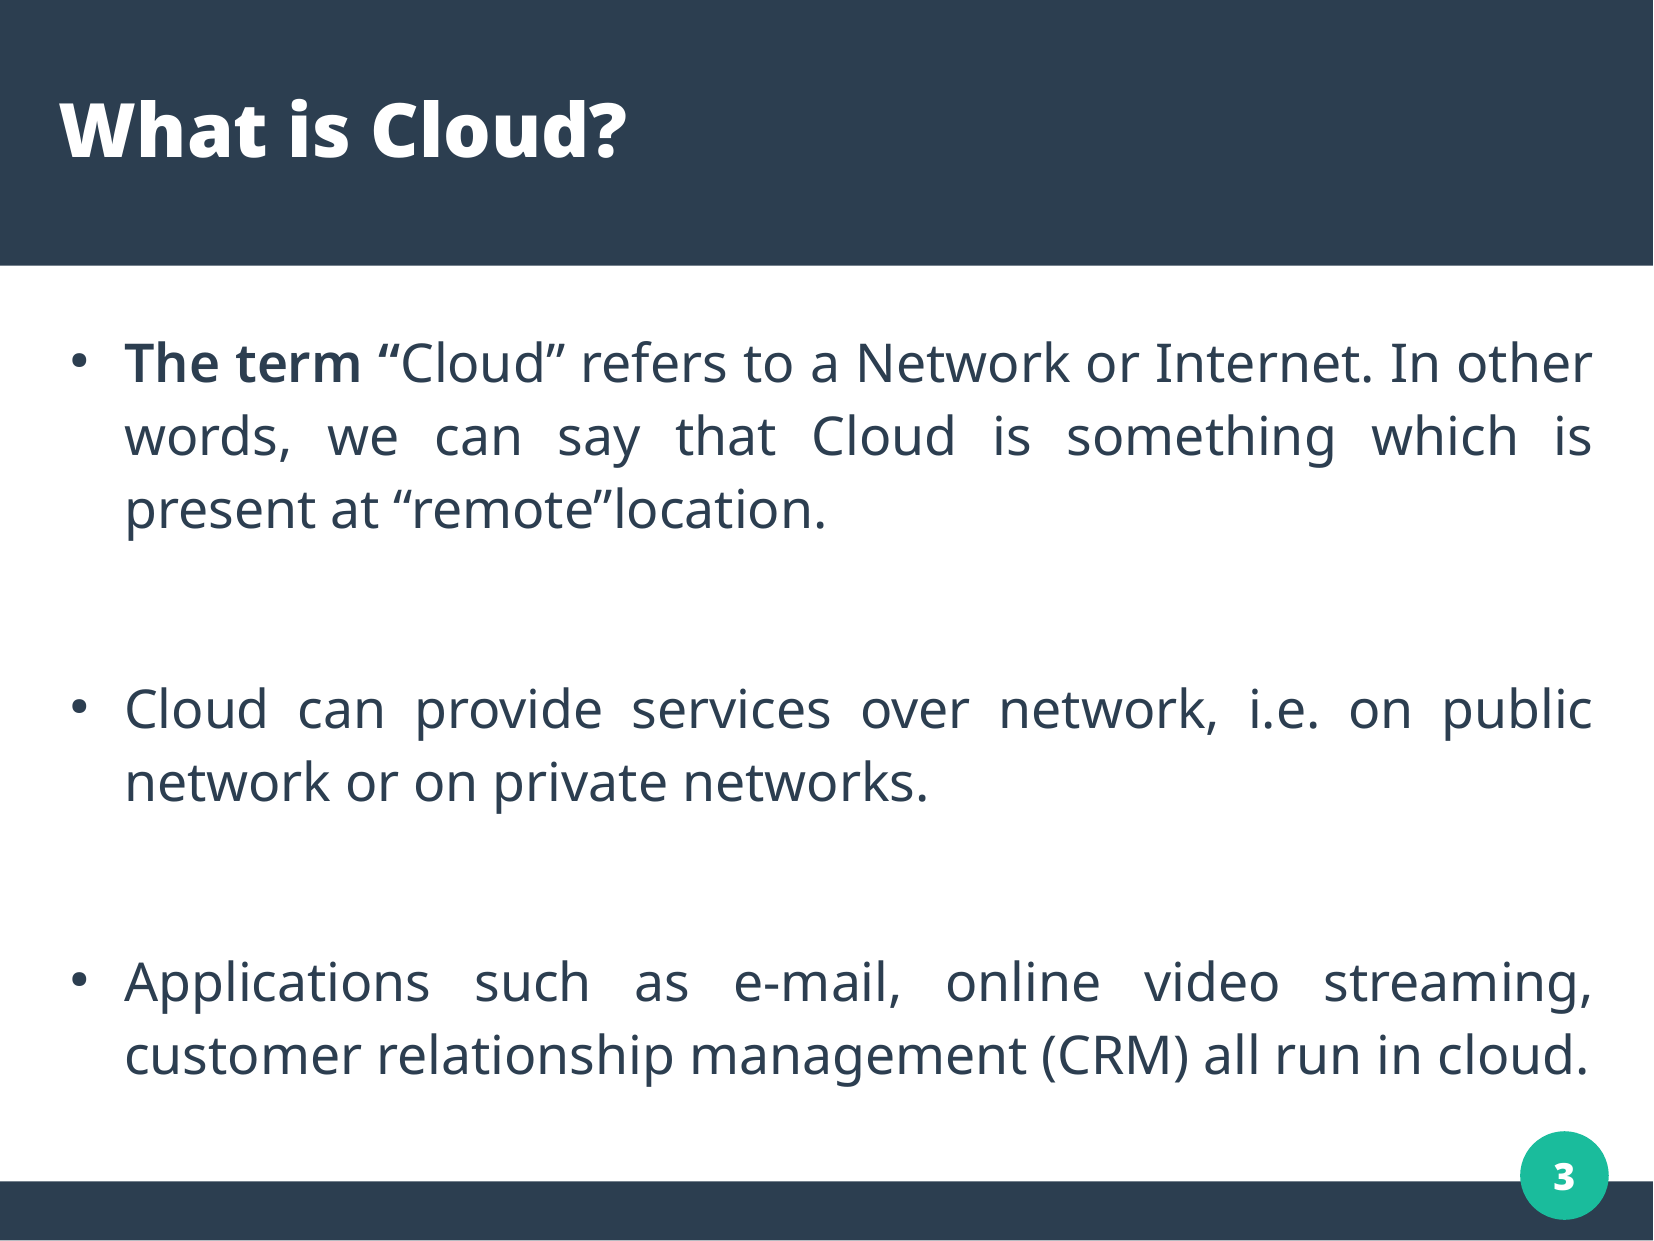

# What is Cloud?
The term “Cloud” refers to a Network or Internet. In other words, we can say that Cloud is something which is present at “remote”location.
Cloud can provide services over network, i.e. on public network or on private networks.
Applications such as e-mail, online video streaming, customer relationship management (CRM) all run in cloud.
3